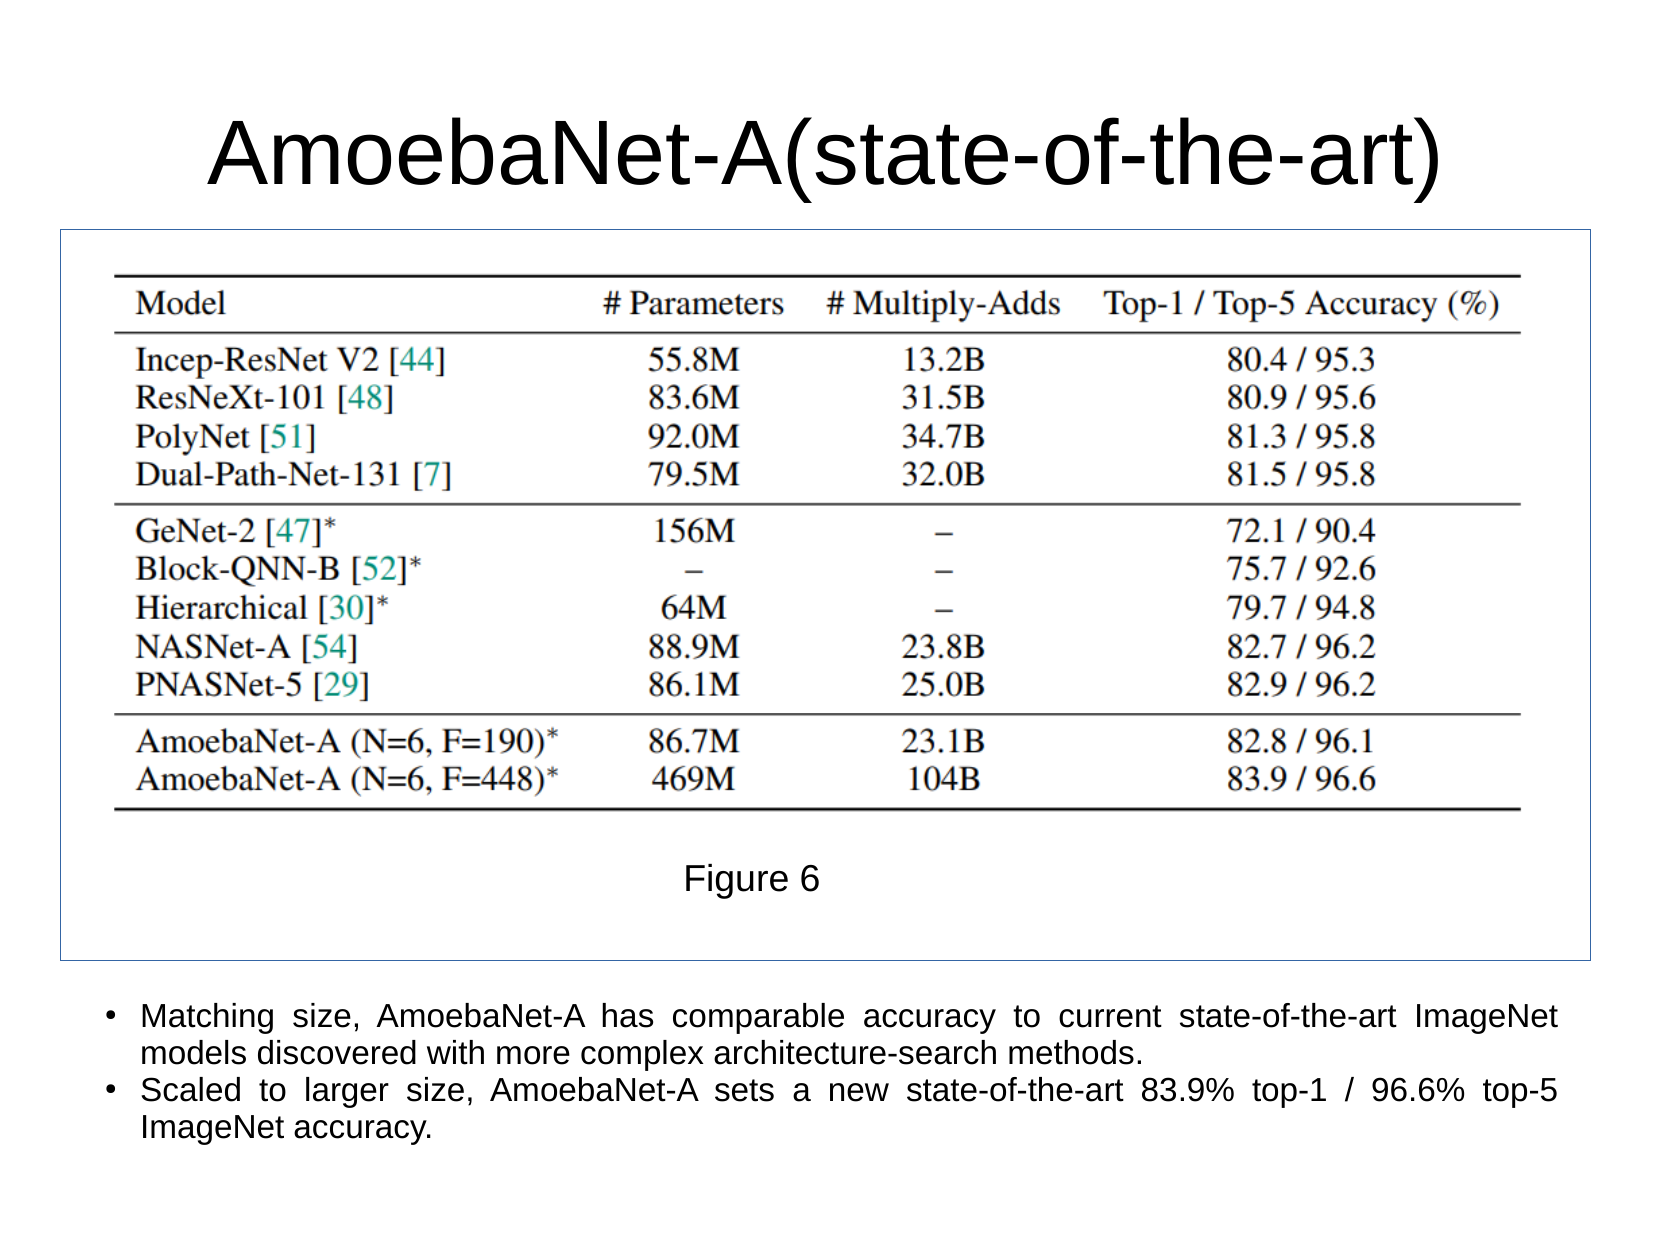

# AmoebaNet-A(state-of-the-art)
Figure 6
Matching size, AmoebaNet-A has comparable accuracy to current state-of-the-art ImageNet models discovered with more complex architecture-search methods.
Scaled to larger size, AmoebaNet-A sets a new state-of-the-art 83.9% top-1 / 96.6% top-5 ImageNet accuracy.